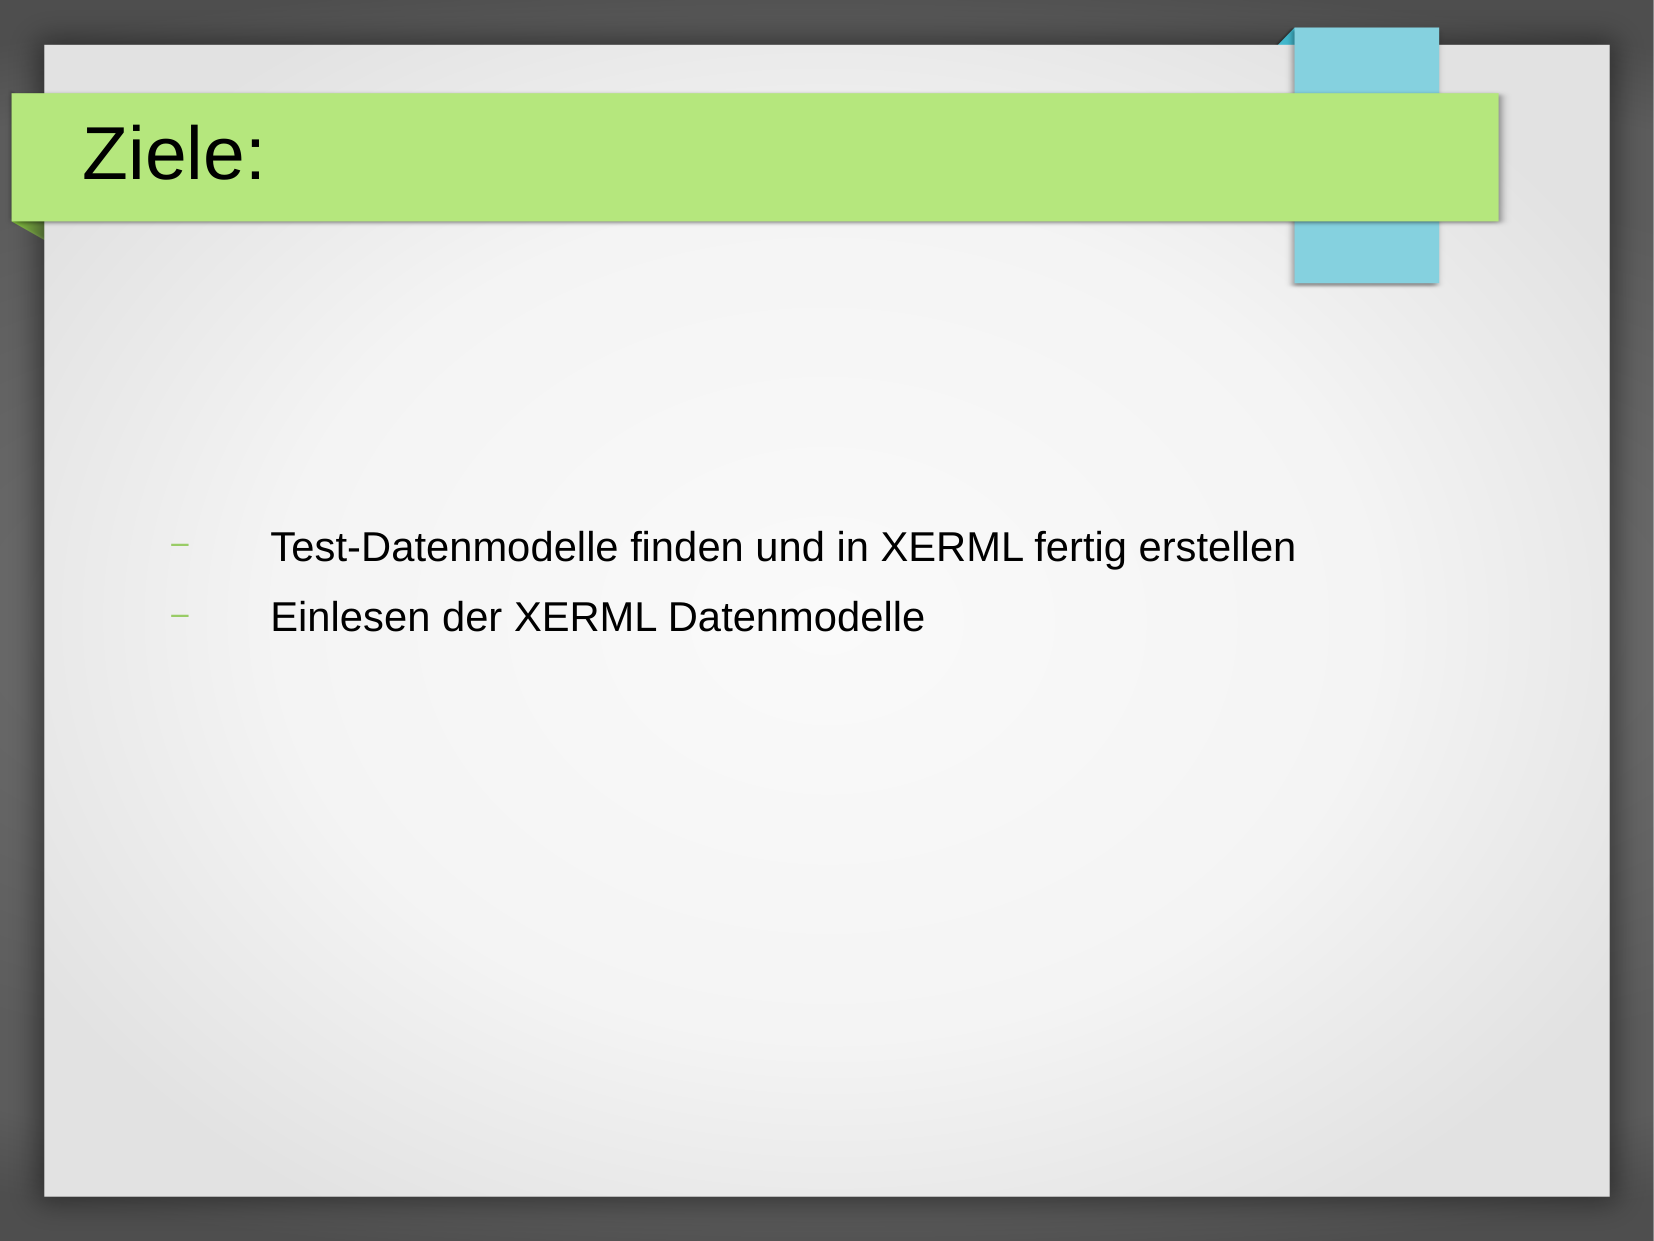

# Ziele:
 Test-Datenmodelle finden und in XERML fertig erstellen
 Einlesen der XERML Datenmodelle